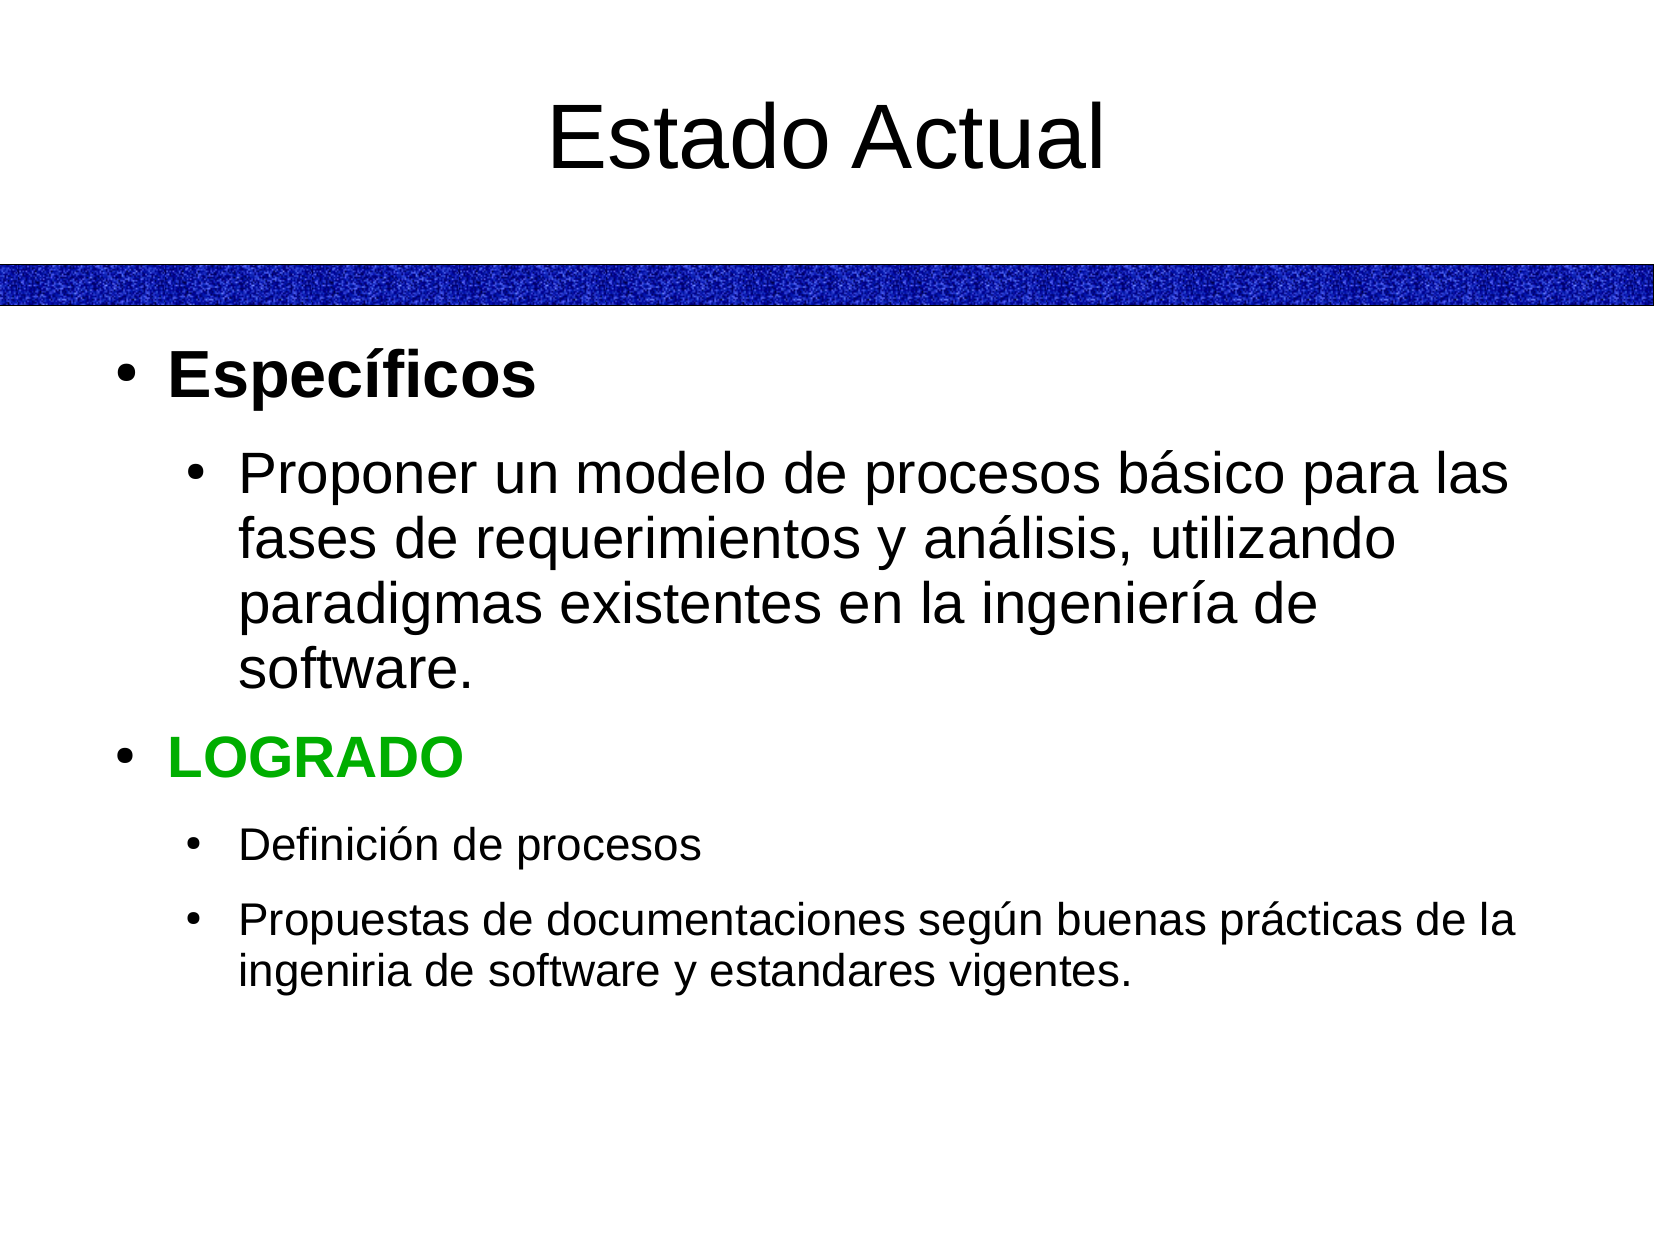

Estado Actual
# Específicos
Proponer un modelo de procesos básico para las fases de requerimientos y análisis, utilizando paradigmas existentes en la ingeniería de software.
LOGRADO
Definición de procesos
Propuestas de documentaciones según buenas prácticas de la ingeniria de software y estandares vigentes.